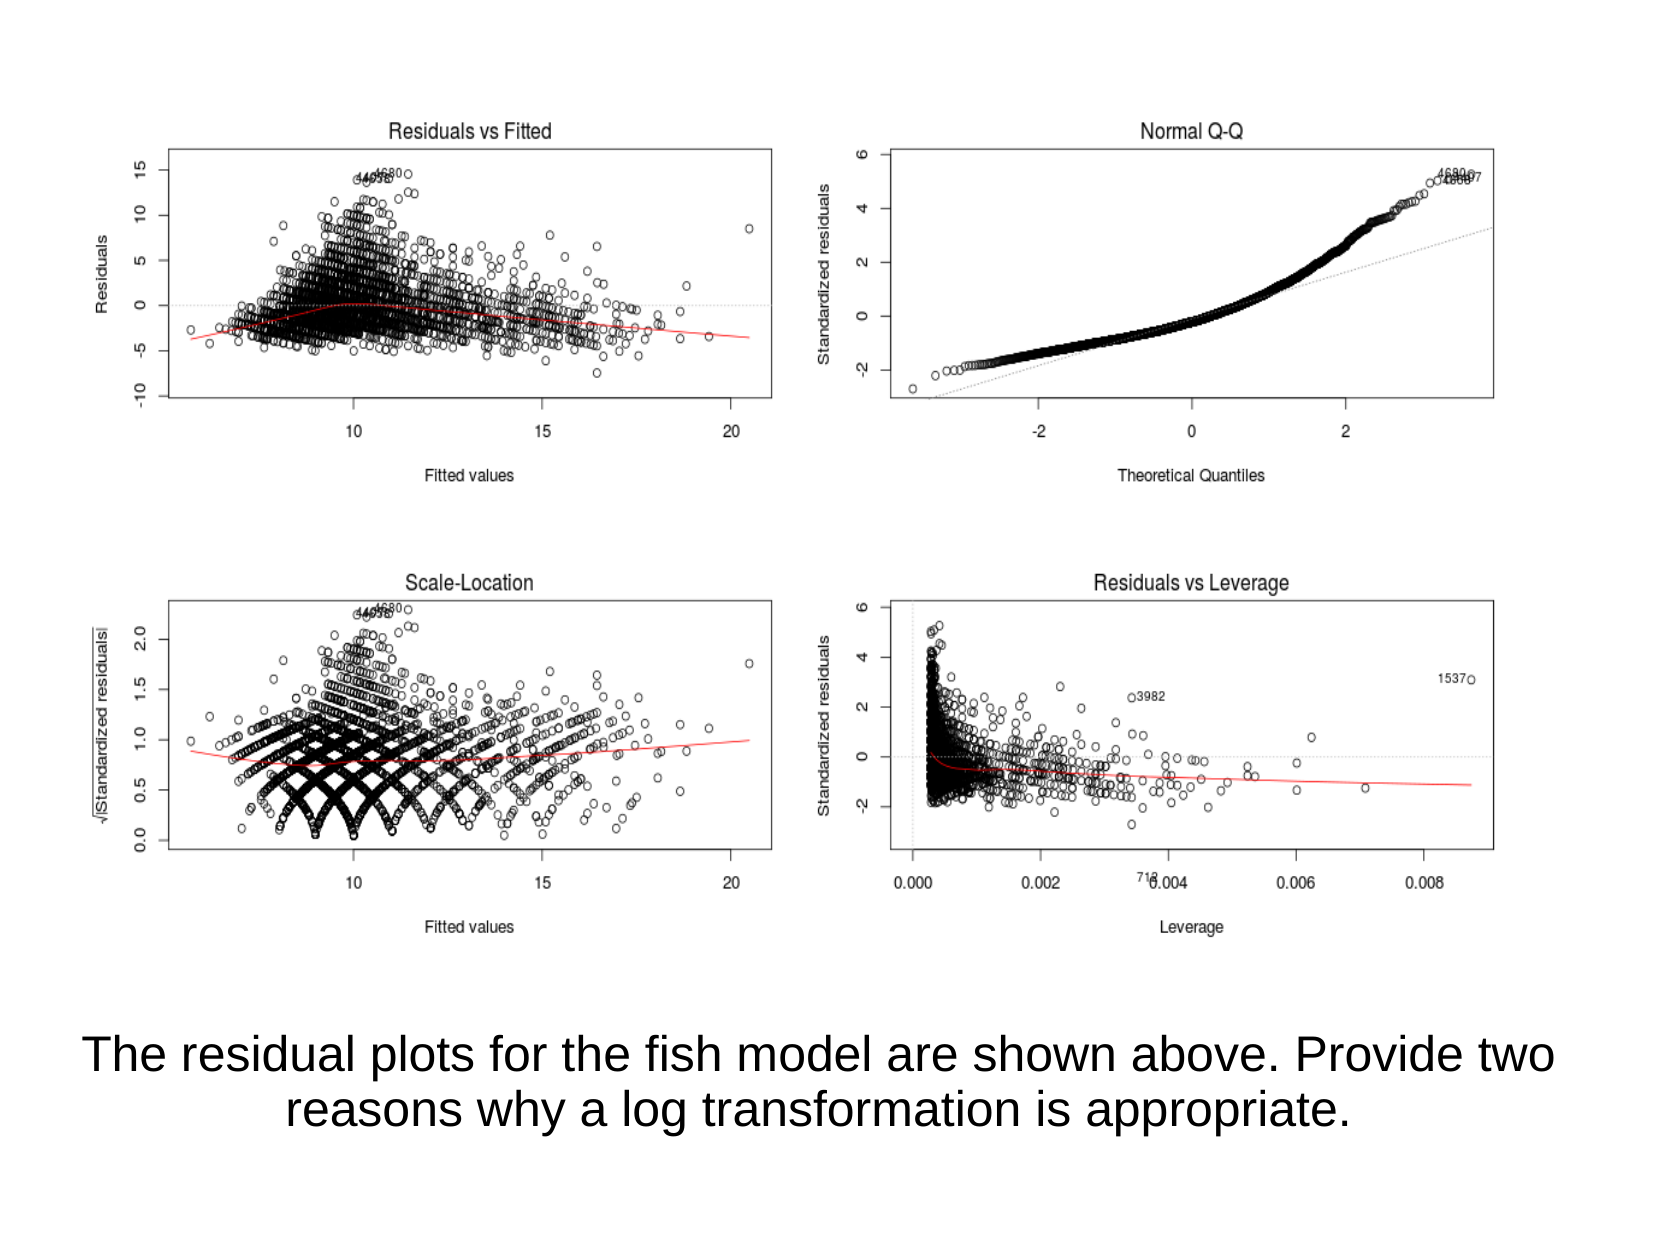

# The residual plots for the fish model are shown above. Provide two reasons why a log transformation is appropriate.